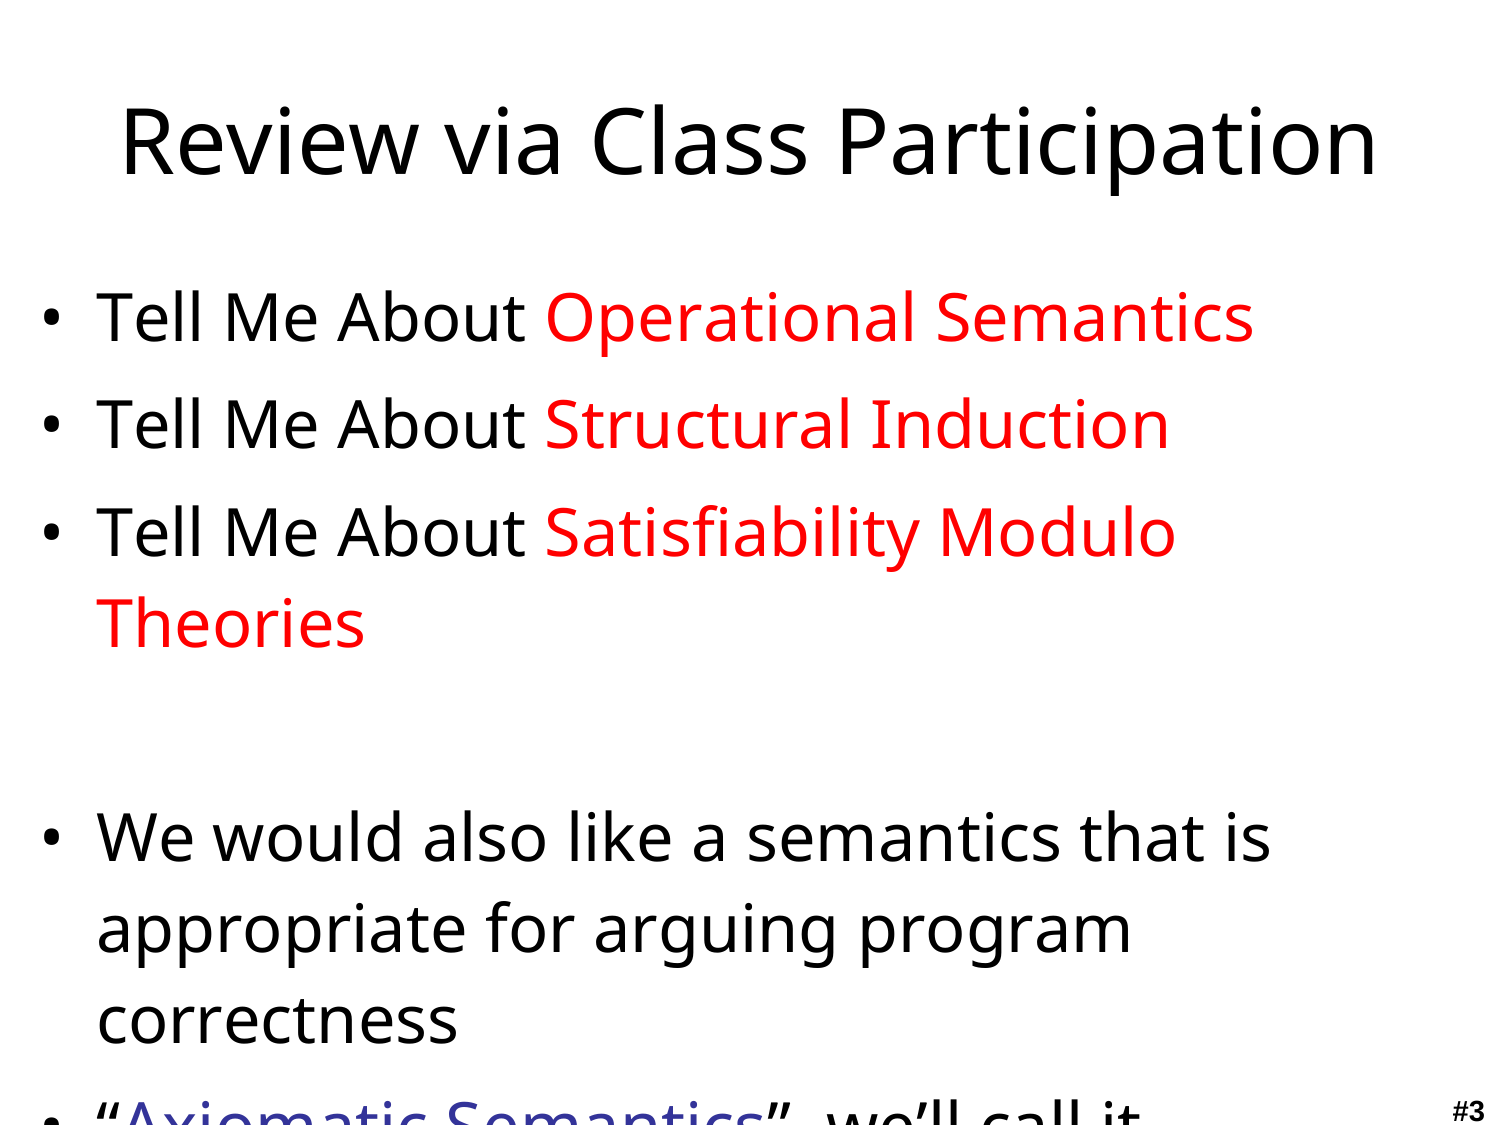

# Review via Class Participation
Tell Me About Operational Semantics
Tell Me About Structural Induction
Tell Me About Satisfiability Modulo Theories
We would also like a semantics that is appropriate for arguing program correctness
“Axiomatic Semantics”, we’ll call it.
3